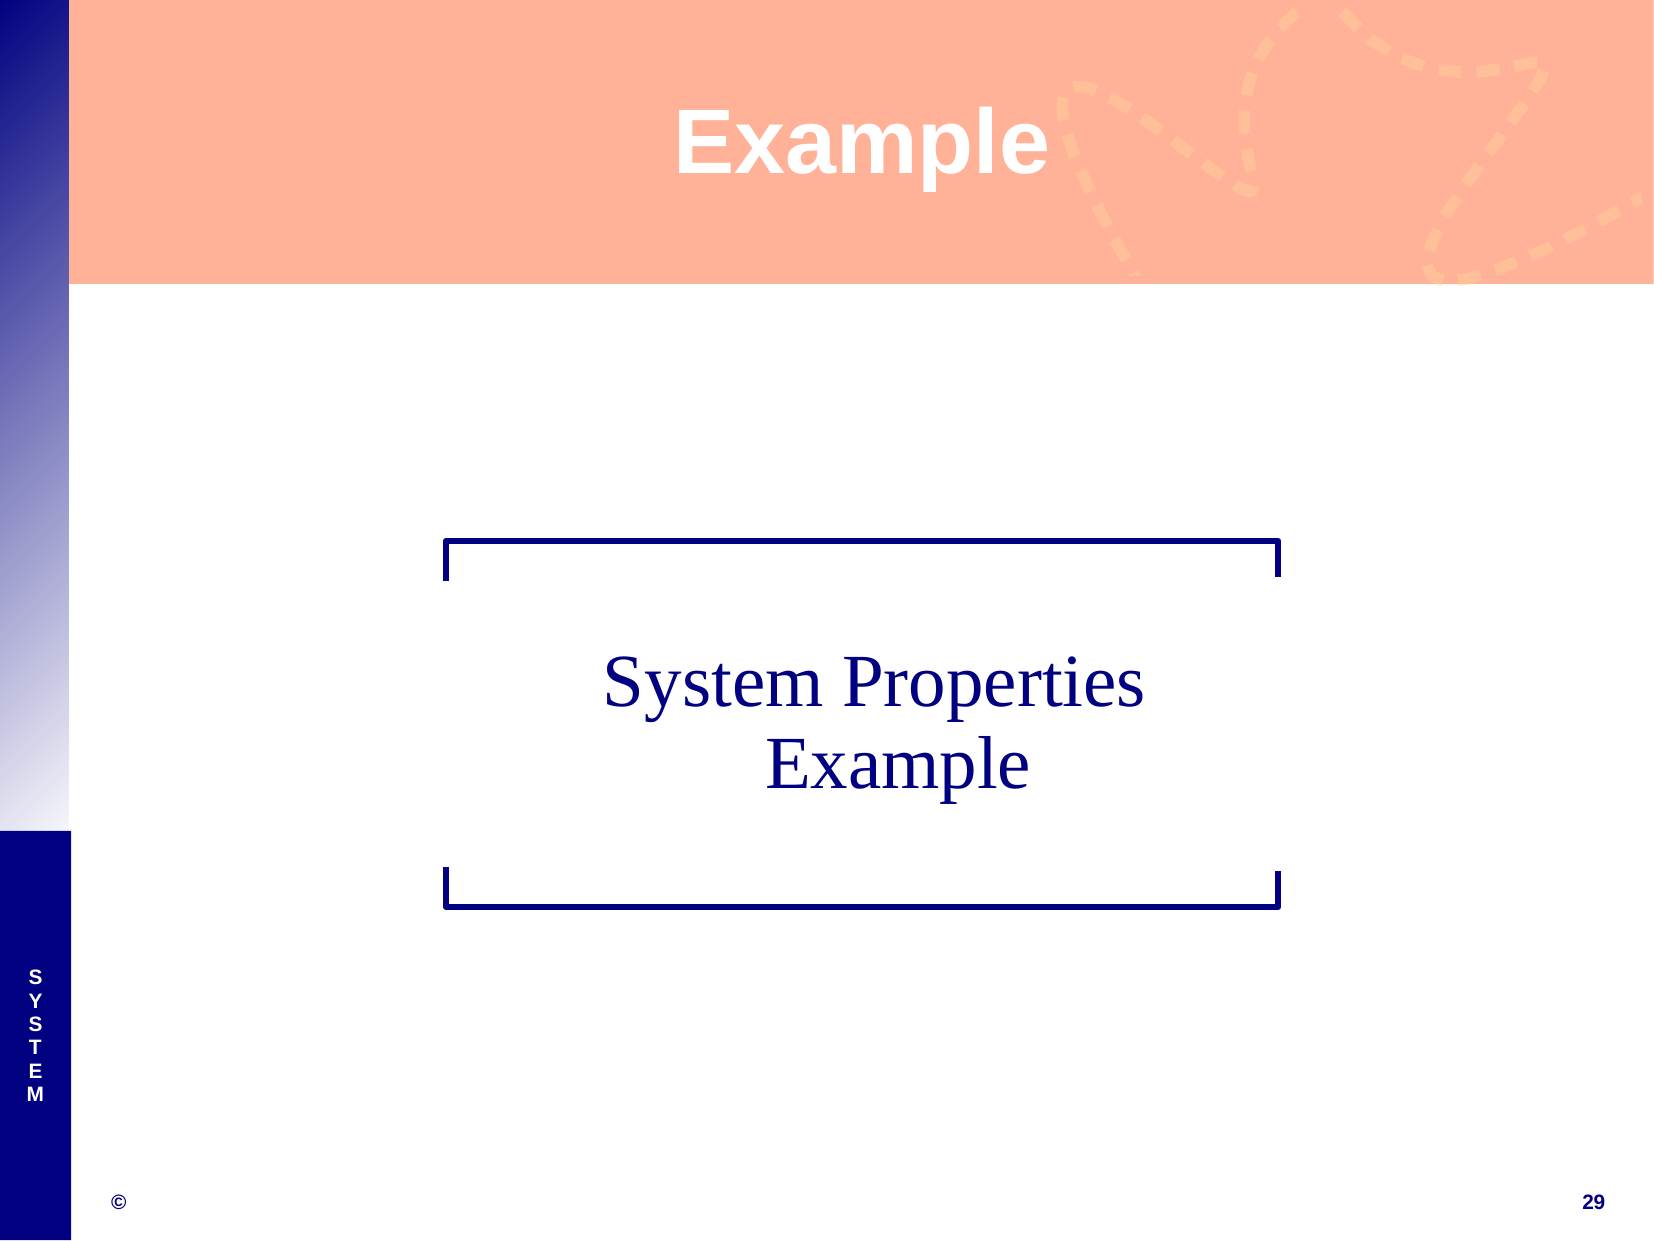

# Example
System Properties Example
S
Y
S
T
E
M